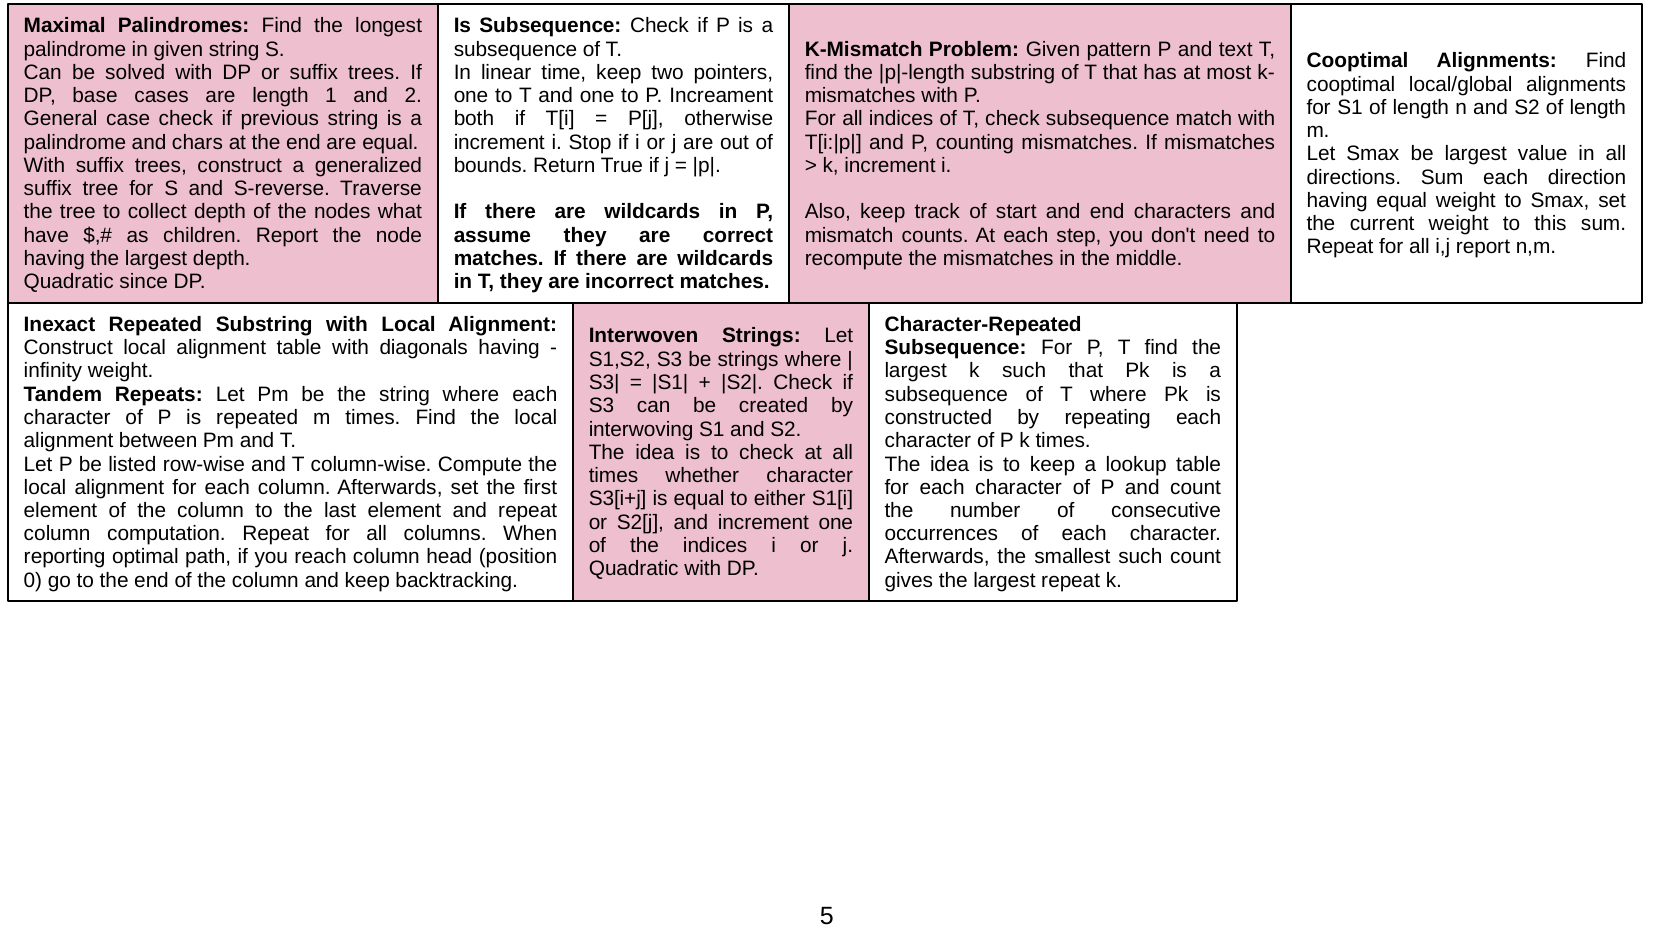

Maximal Palindromes: Find the longest palindrome in given string S.
Can be solved with DP or suffix trees. If DP, base cases are length 1 and 2. General case check if previous string is a palindrome and chars at the end are equal.
With suffix trees, construct a generalized suffix tree for S and S-reverse. Traverse the tree to collect depth of the nodes what have $,# as children. Report the node having the largest depth.
Quadratic since DP.
Is Subsequence: Check if P is a subsequence of T.
In linear time, keep two pointers, one to T and one to P. Increament both if T[i] = P[j], otherwise increment i. Stop if i or j are out of bounds. Return True if j = |p|.
If there are wildcards in P, assume they are correct matches. If there are wildcards in T, they are incorrect matches.
K-Mismatch Problem: Given pattern P and text T, find the |p|-length substring of T that has at most k-mismatches with P.
For all indices of T, check subsequence match with T[i:|p|] and P, counting mismatches. If mismatches > k, increment i.
Also, keep track of start and end characters and mismatch counts. At each step, you don't need to recompute the mismatches in the middle.
Cooptimal Alignments: Find cooptimal local/global alignments for S1 of length n and S2 of length m.
Let Smax be largest value in all directions. Sum each direction having equal weight to Smax, set the current weight to this sum. Repeat for all i,j report n,m.
Inexact Repeated Substring with Local Alignment: Construct local alignment table with diagonals having -infinity weight.
Tandem Repeats: Let Pm be the string where each character of P is repeated m times. Find the local alignment between Pm and T.
Let P be listed row-wise and T column-wise. Compute the local alignment for each column. Afterwards, set the first element of the column to the last element and repeat column computation. Repeat for all columns. When reporting optimal path, if you reach column head (position 0) go to the end of the column and keep backtracking.
Interwoven Strings: Let S1,S2, S3 be strings where |S3| = |S1| + |S2|. Check if S3 can be created by interwoving S1 and S2.
The idea is to check at all times whether character S3[i+j] is equal to either S1[i] or S2[j], and increment one of the indices i or j. Quadratic with DP.
Character-Repeated Subsequence: For P, T find the largest k such that Pk is a subsequence of T where Pk is constructed by repeating each character of P k times.
The idea is to keep a lookup table for each character of P and count the number of consecutive occurrences of each character. Afterwards, the smallest such count gives the largest repeat k.